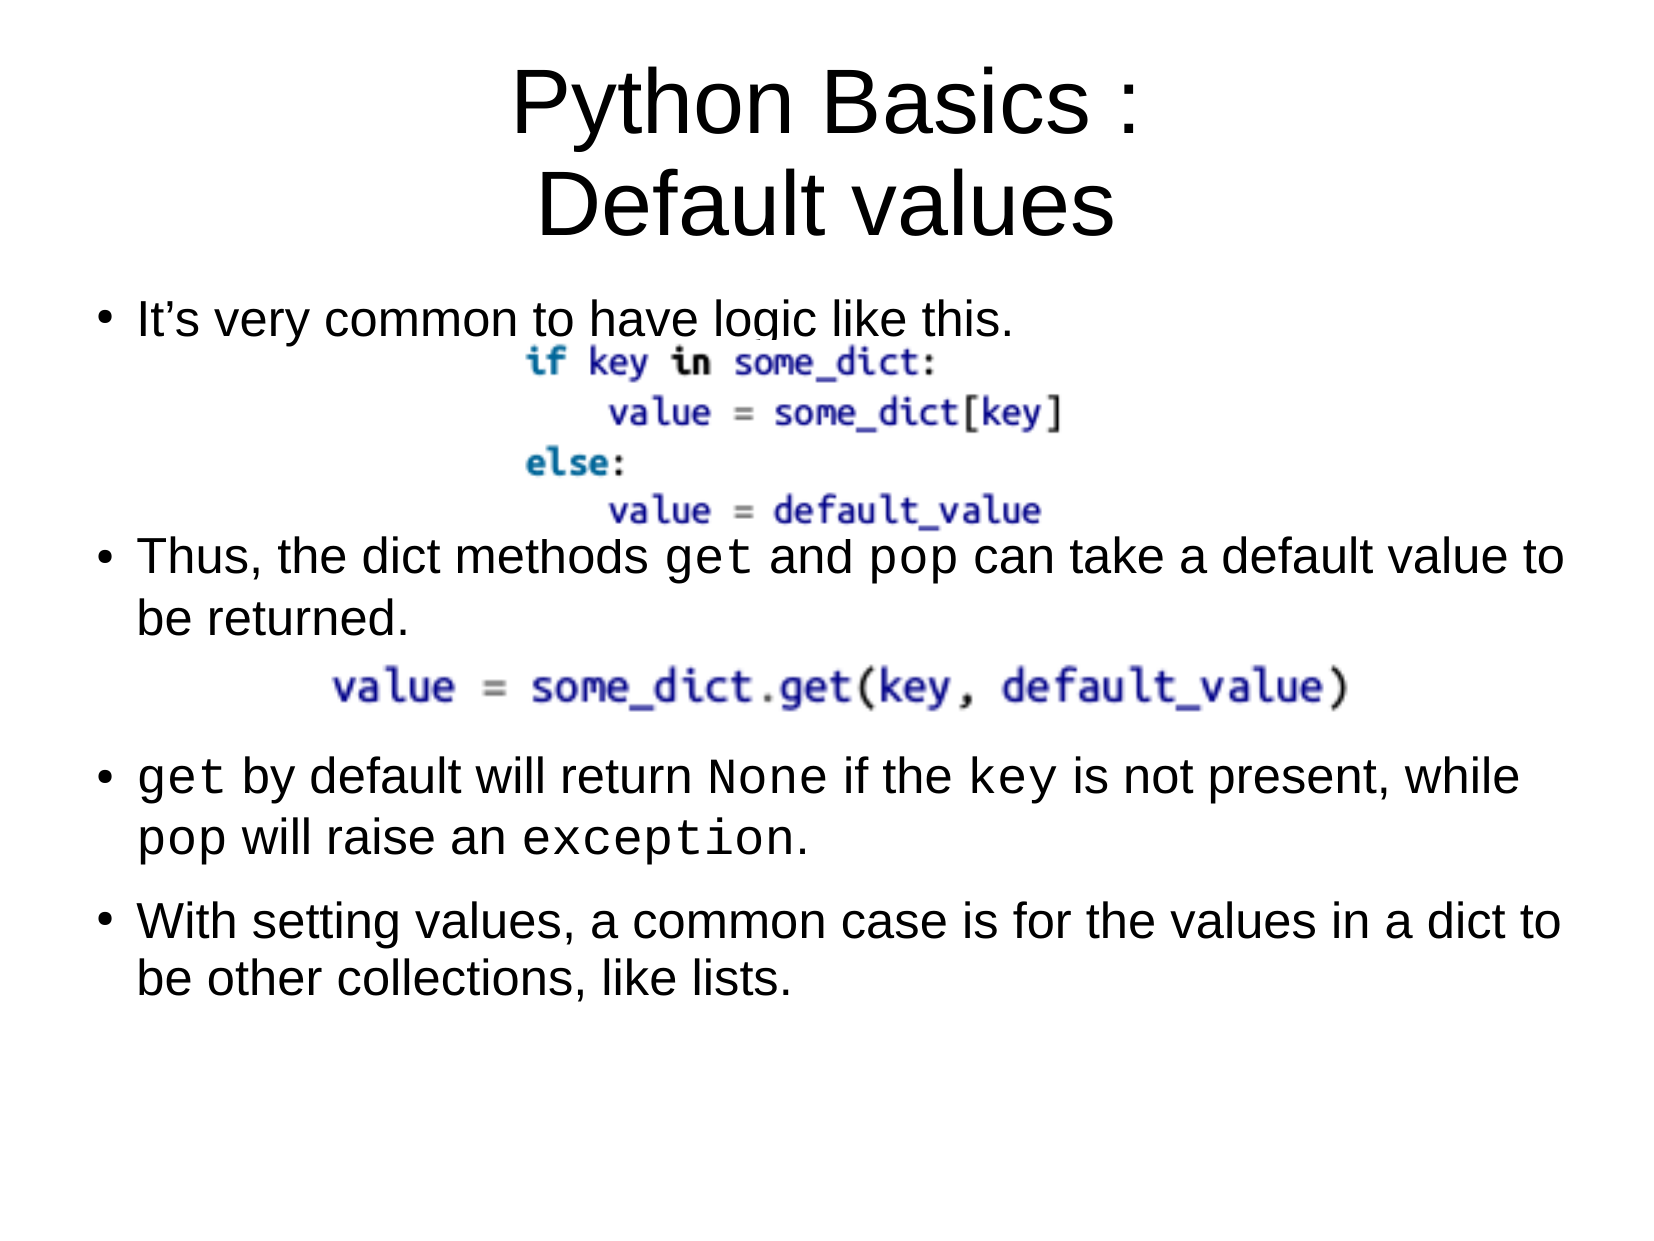

# Python Basics : Default values
It’s very common to have logic like this.
Thus, the dict methods get and pop can take a default value to be returned.
get by default will return None if the key is not present, while pop will raise an exception.
With setting values, a common case is for the values in a dict to be other collections, like lists.